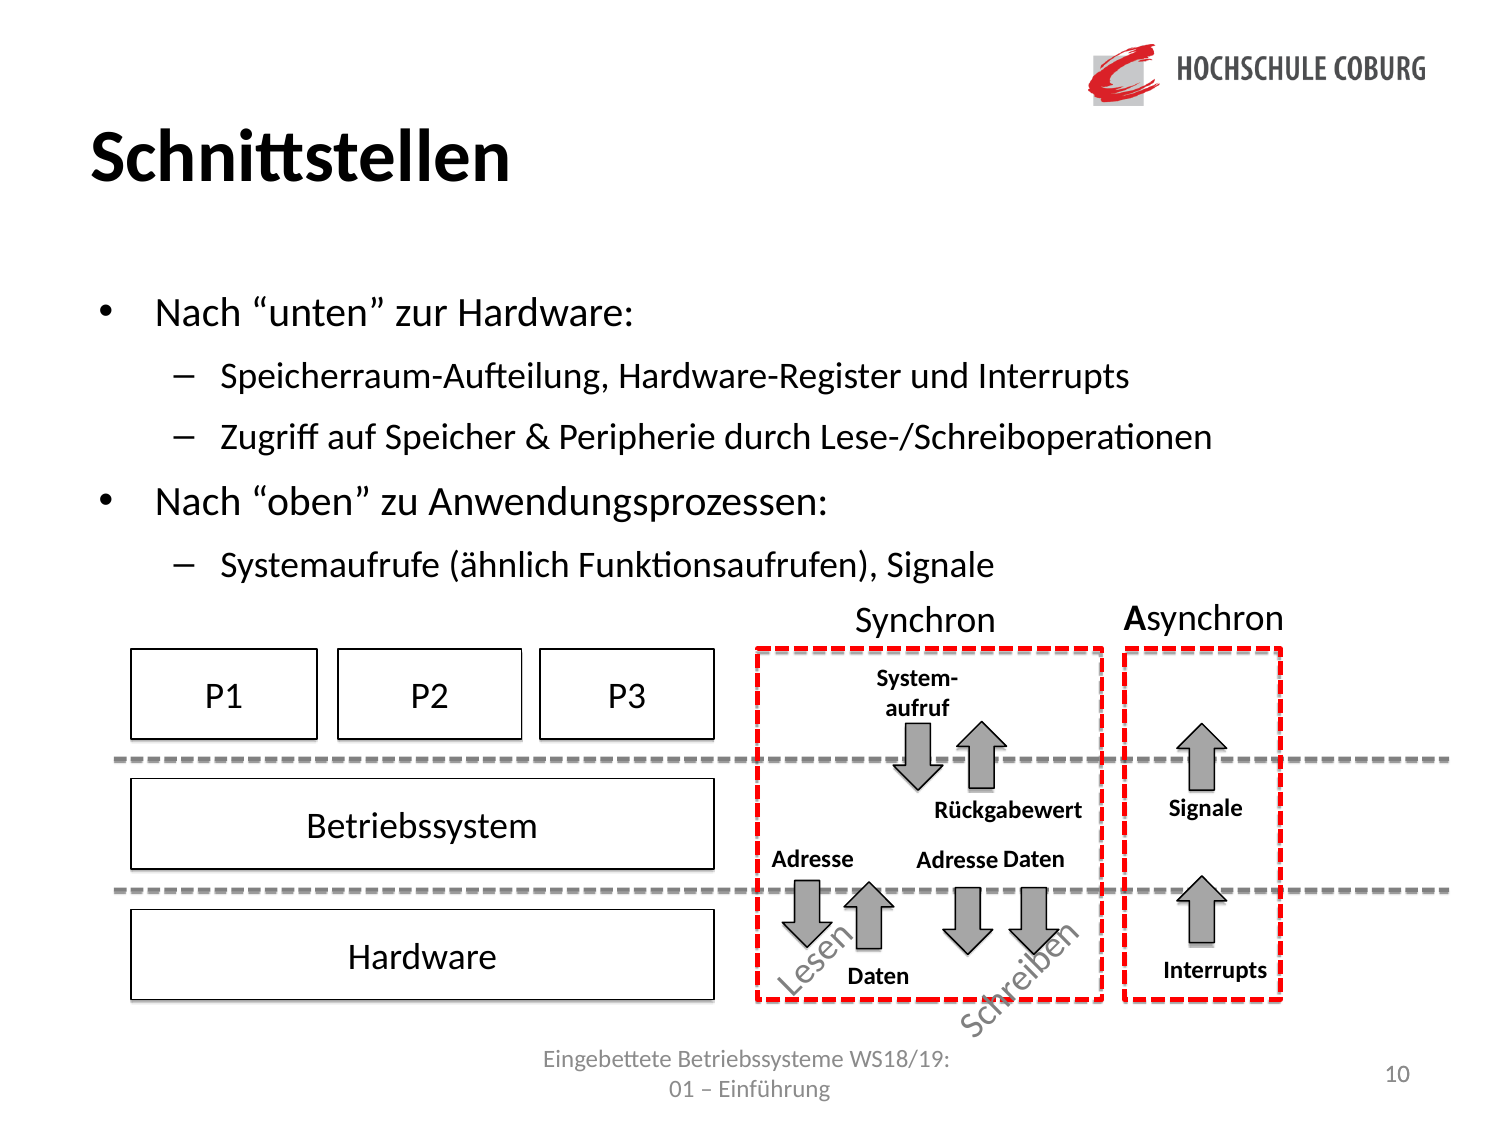

# Schnittstellen
Nach “unten” zur Hardware:
Speicherraum-Aufteilung, Hardware-Register und Interrupts
Zugriff auf Speicher & Peripherie durch Lese-/Schreiboperationen
Nach “oben” zu Anwendungsprozessen:
Systemaufrufe (ähnlich Funktionsaufrufen), Signale
Asynchron
Synchron
P1
P2
P3
System-
aufruf
Betriebssystem
Signale
Rückgabewert
Daten
Adresse
Adresse
Hardware
Lesen
Interrupts
Schreiben
Daten
Eingebettete Betriebssysteme WS17/18: 01 – Einführung
10